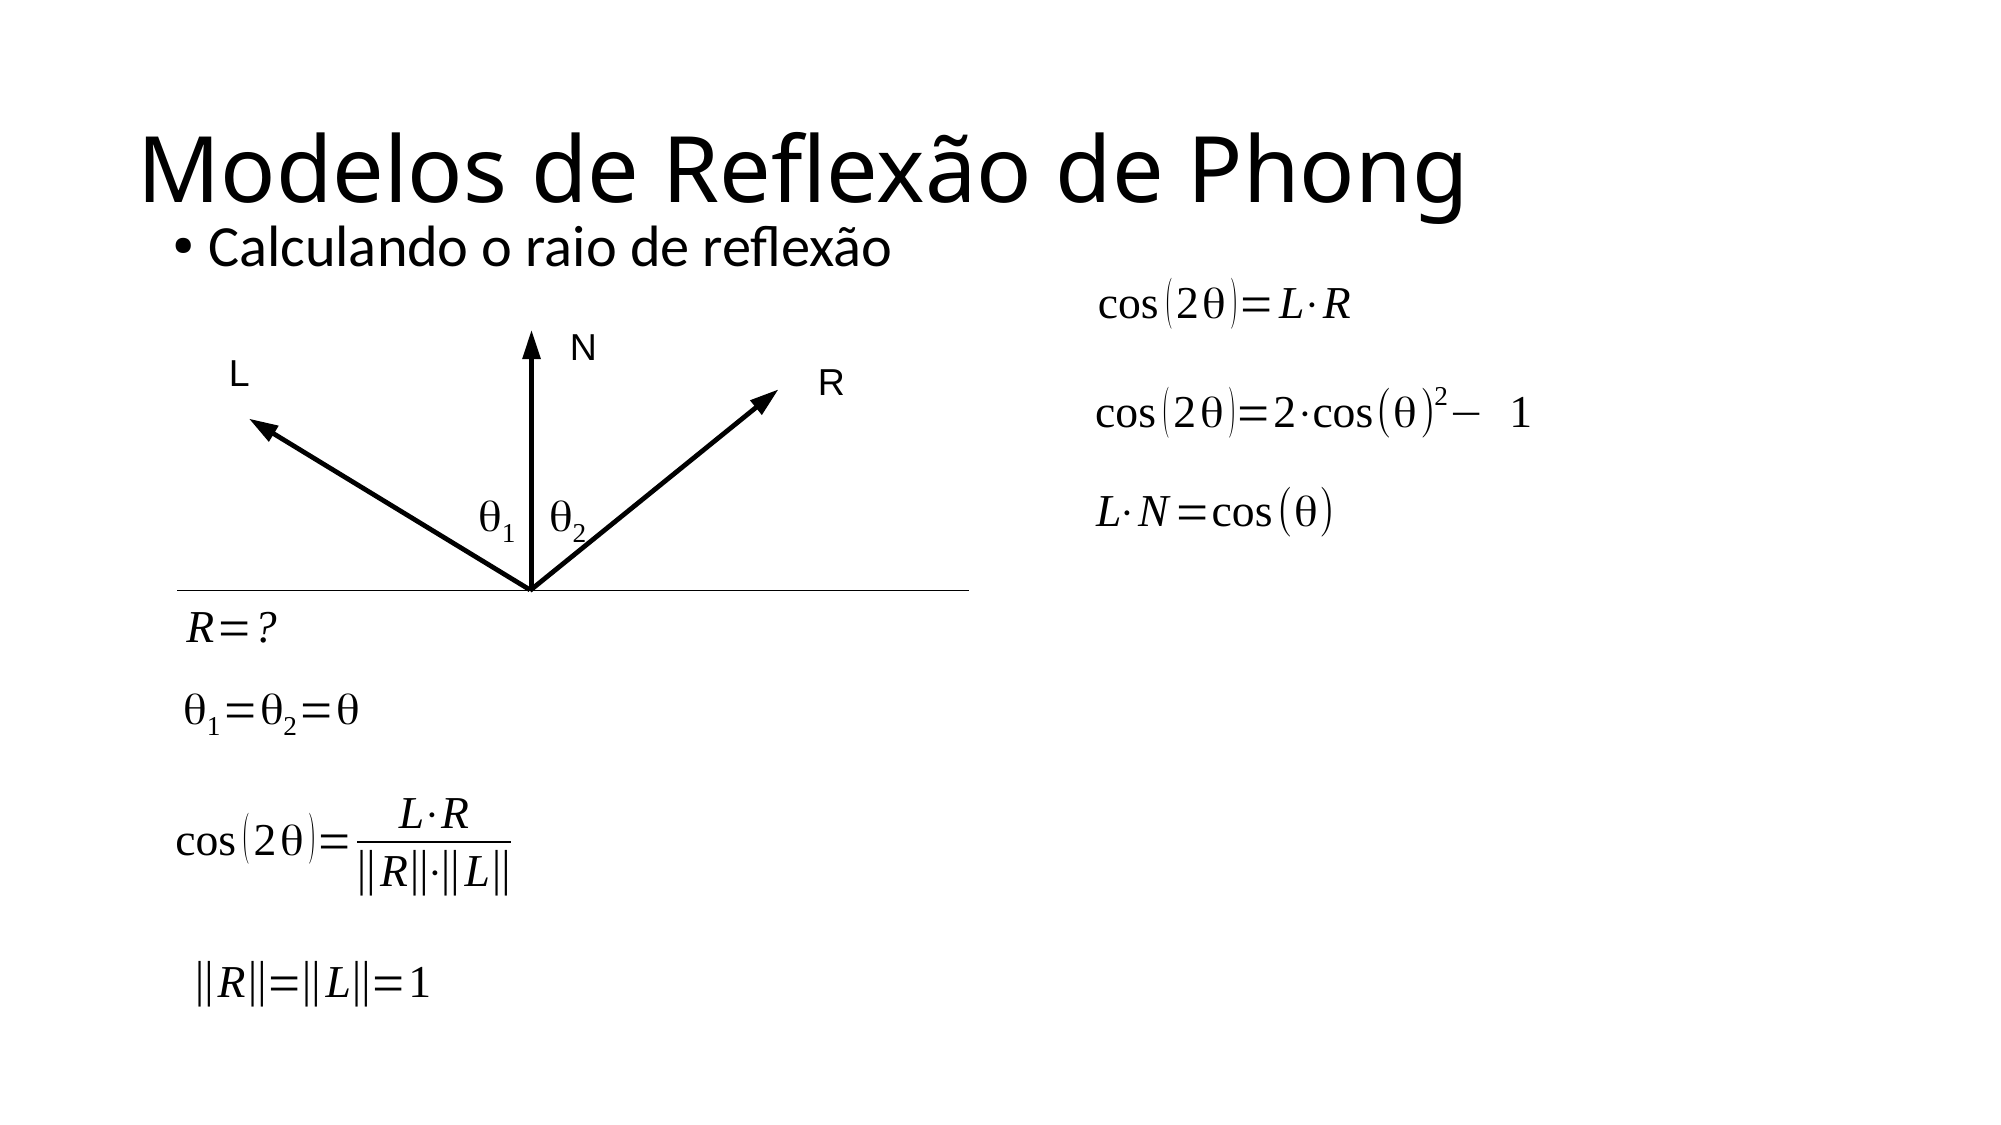

# Modelos de Reflexão de Phong
Calculando o raio de reflexão
N
L
R